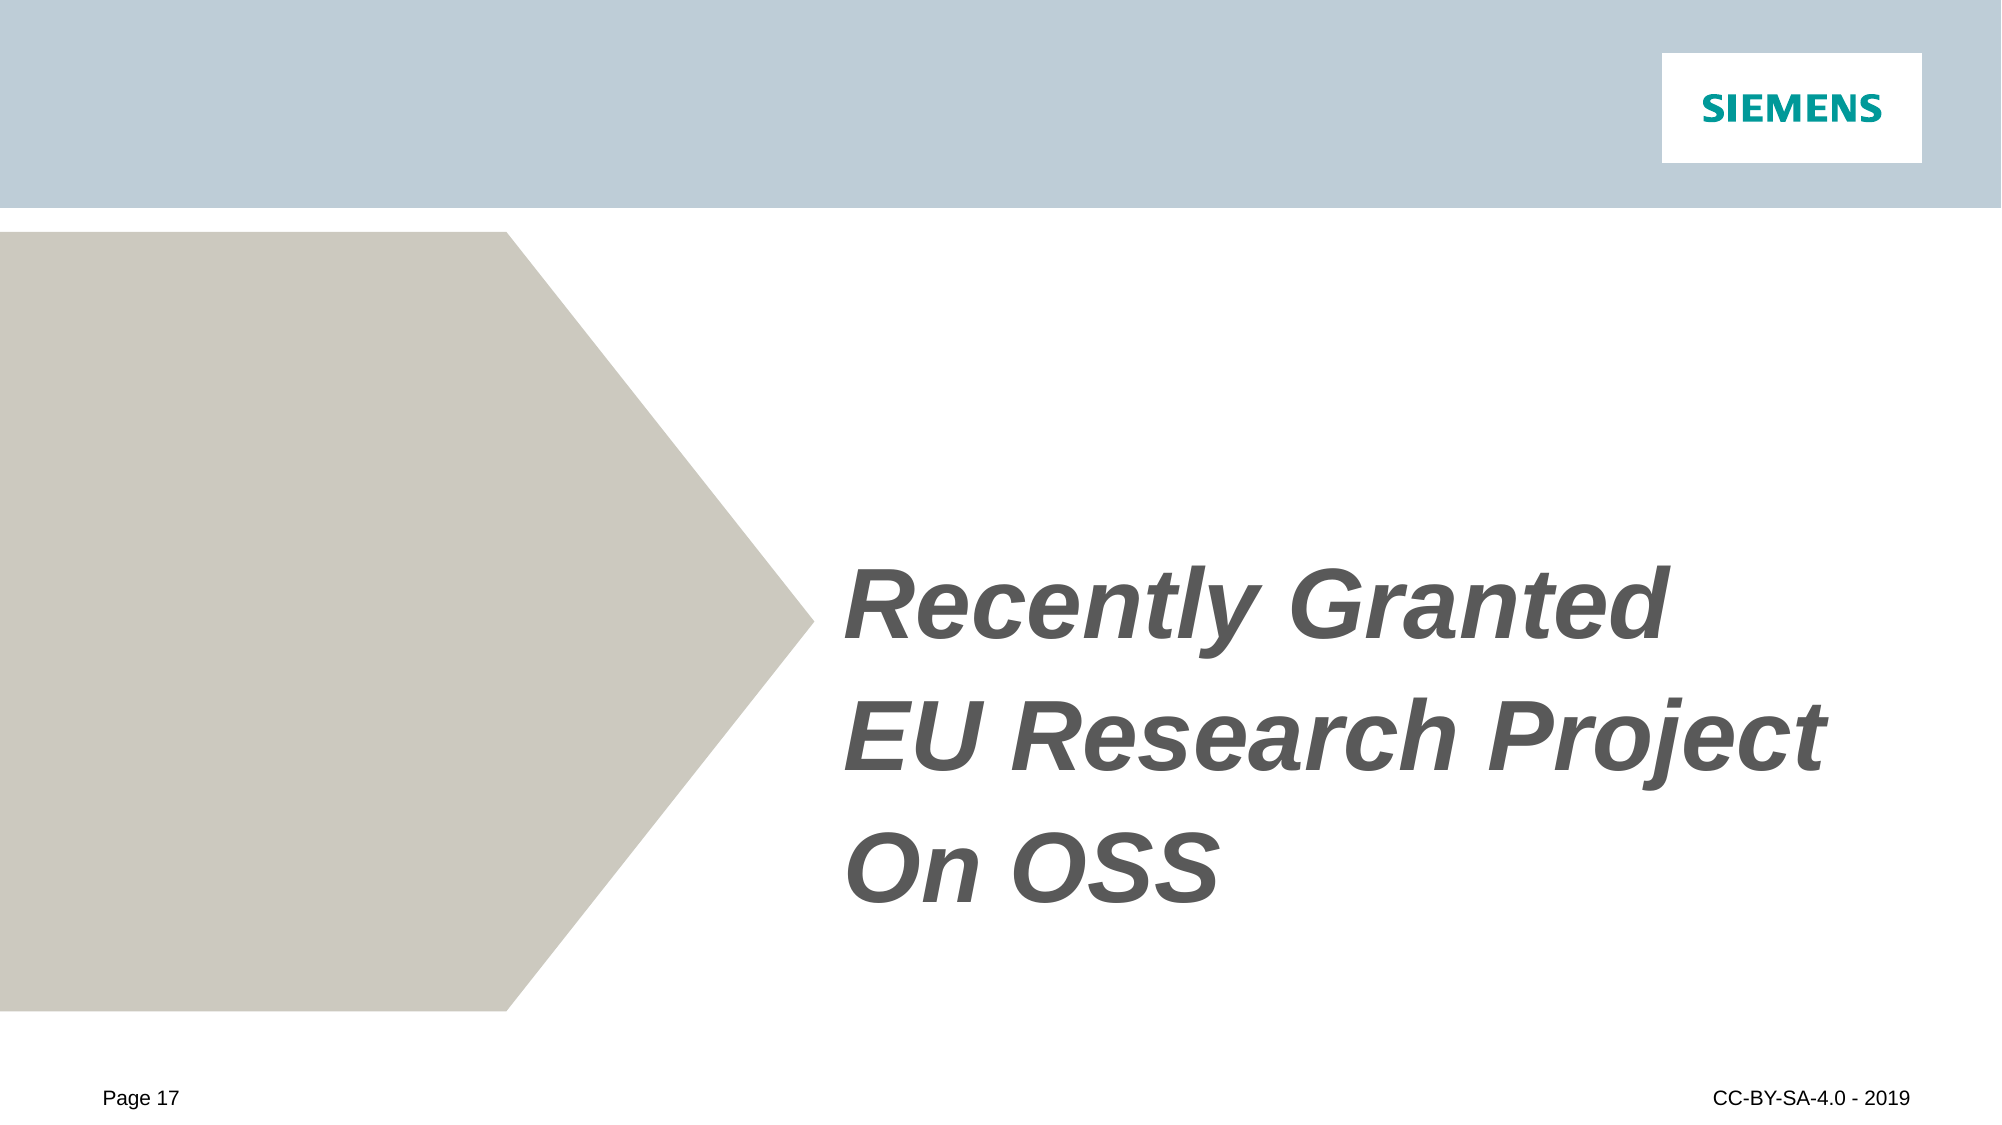

#
Recently Granted
EU Research Project
On OSS